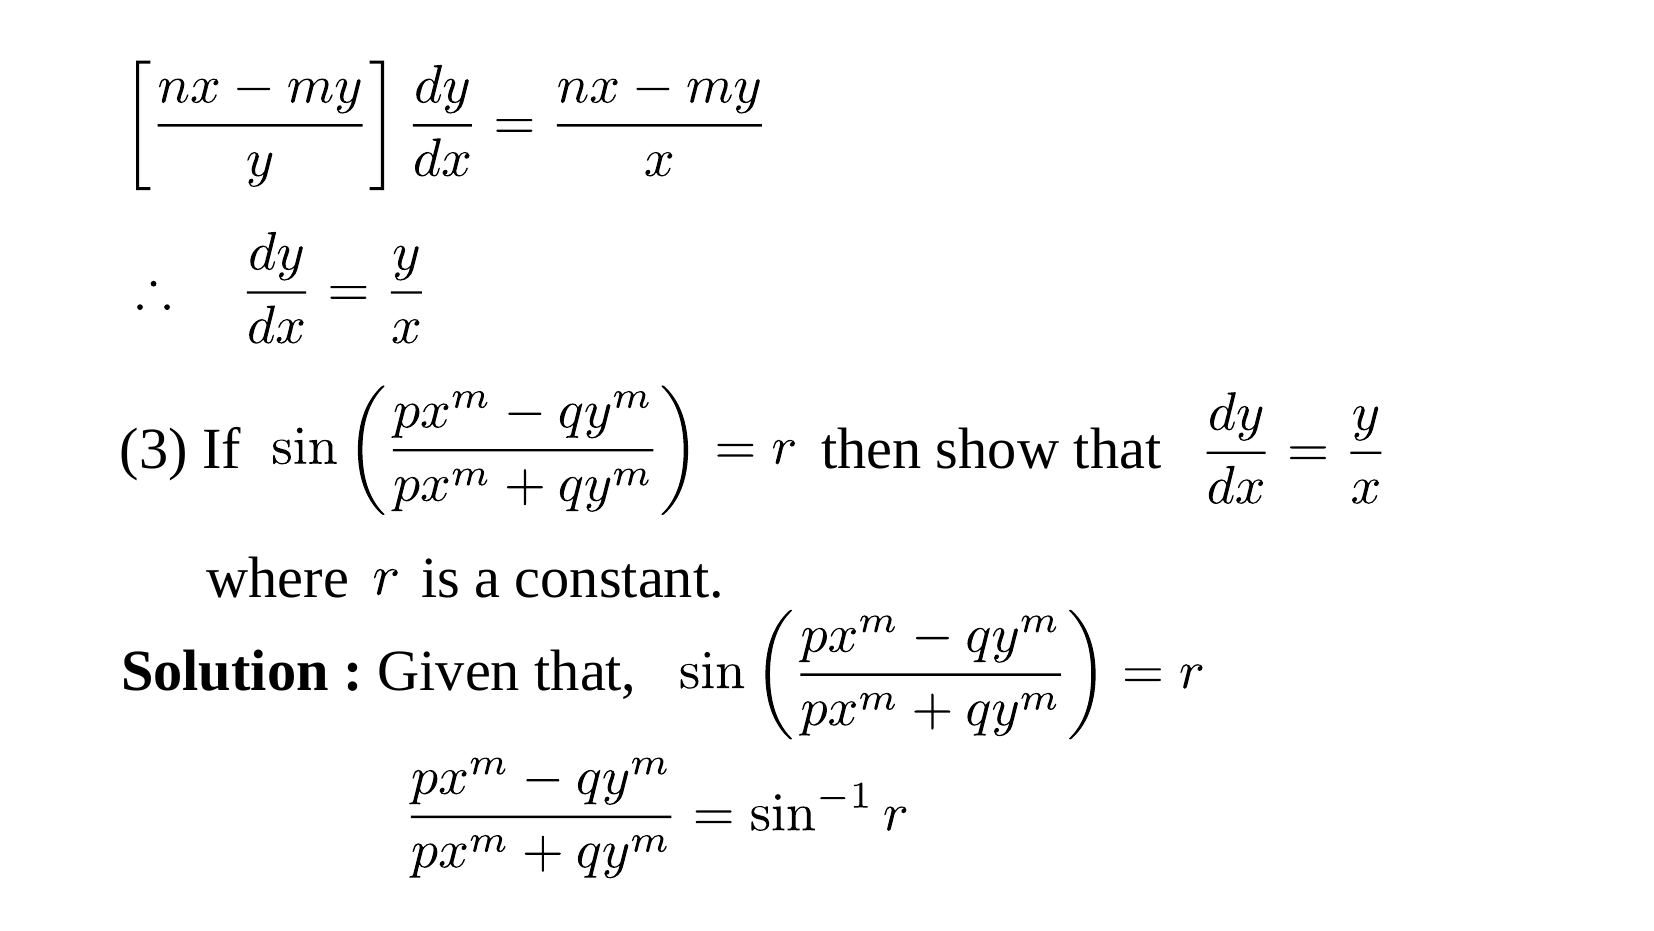

# (3) If then show that
 where is a constant.
 	Solution : Given that,